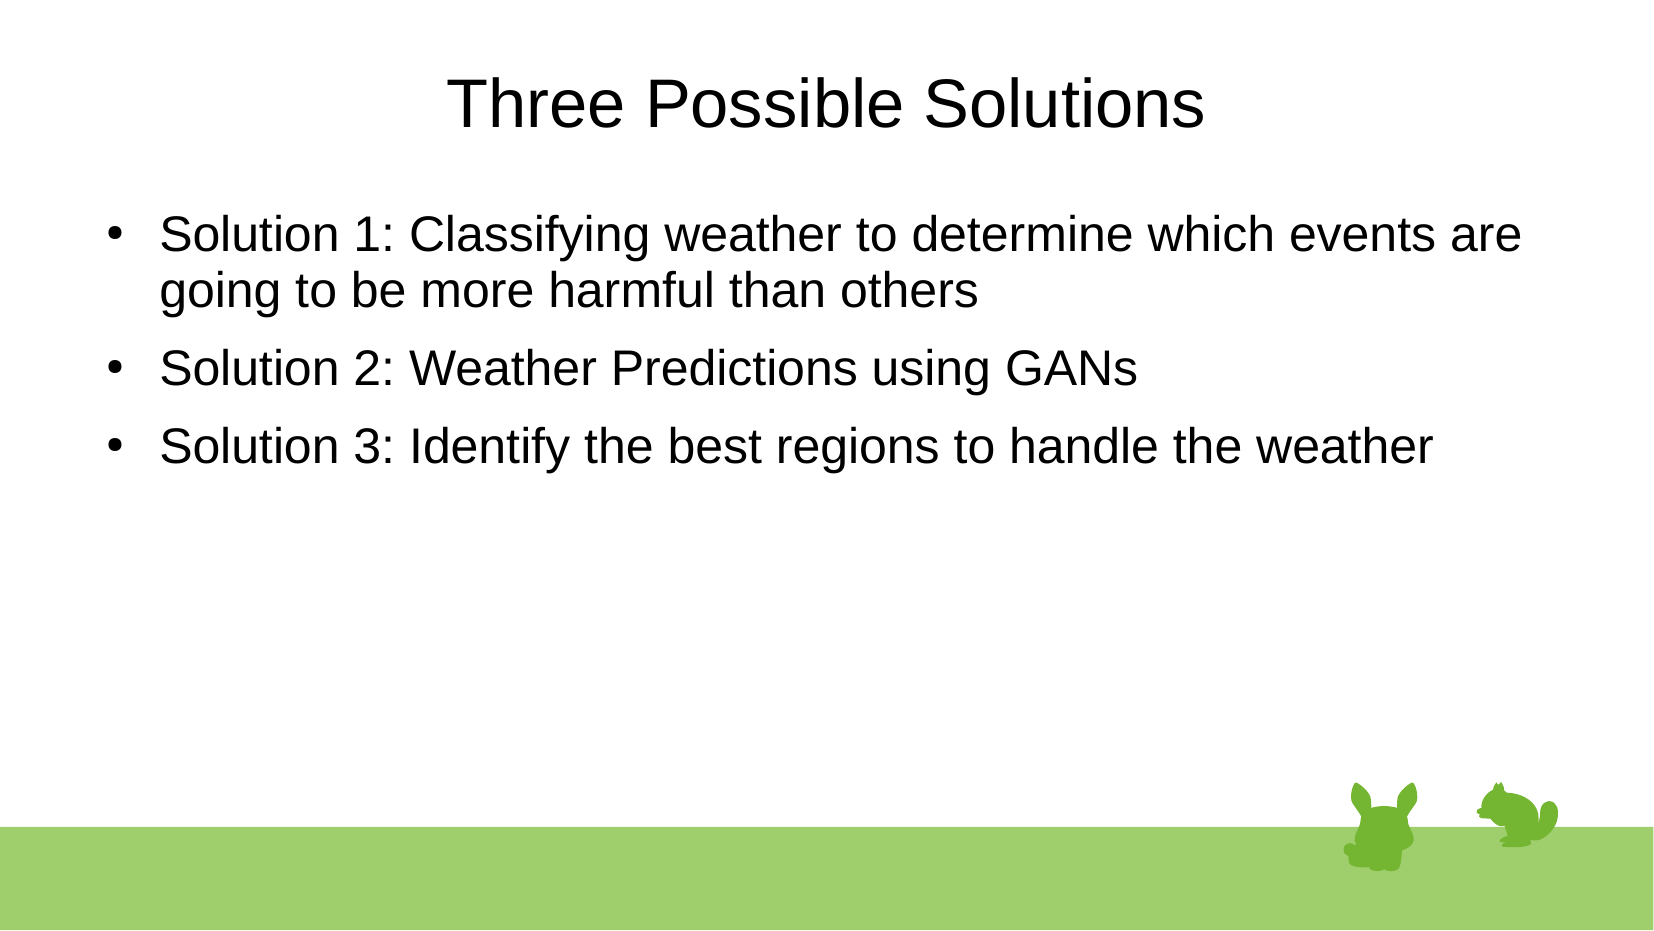

# Three Possible Solutions
Solution 1: Classifying weather to determine which events are going to be more harmful than others
Solution 2: Weather Predictions using GANs
Solution 3: Identify the best regions to handle the weather